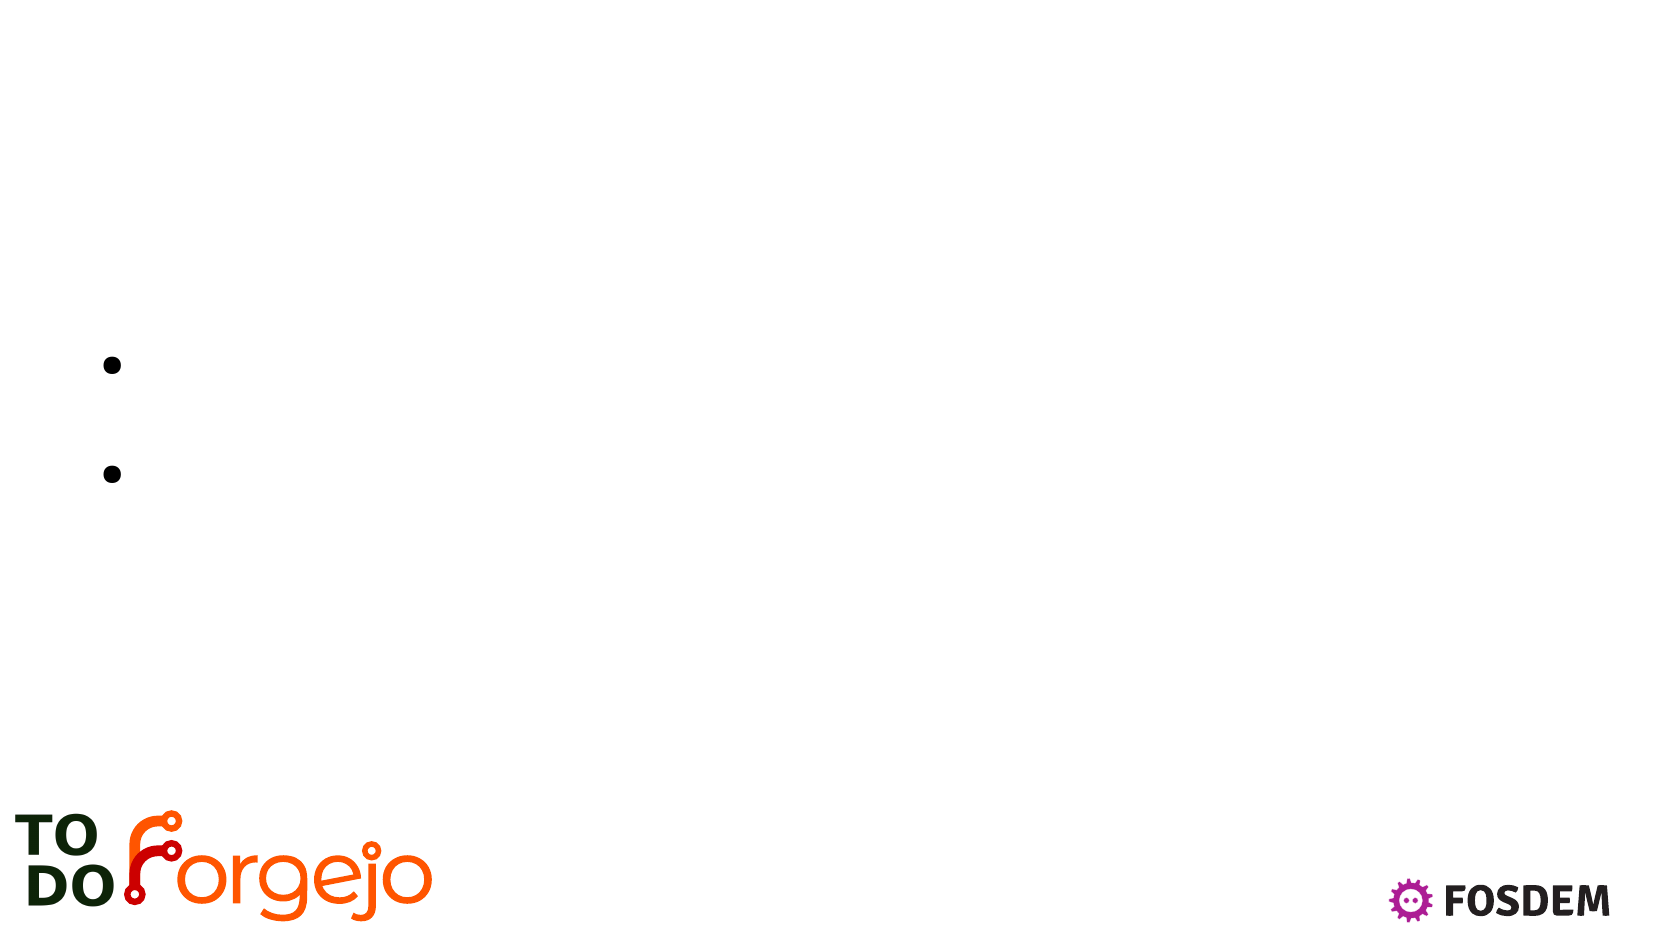

# Conclusions
Forgejo
is fantastic
is a good backend for a TODO app